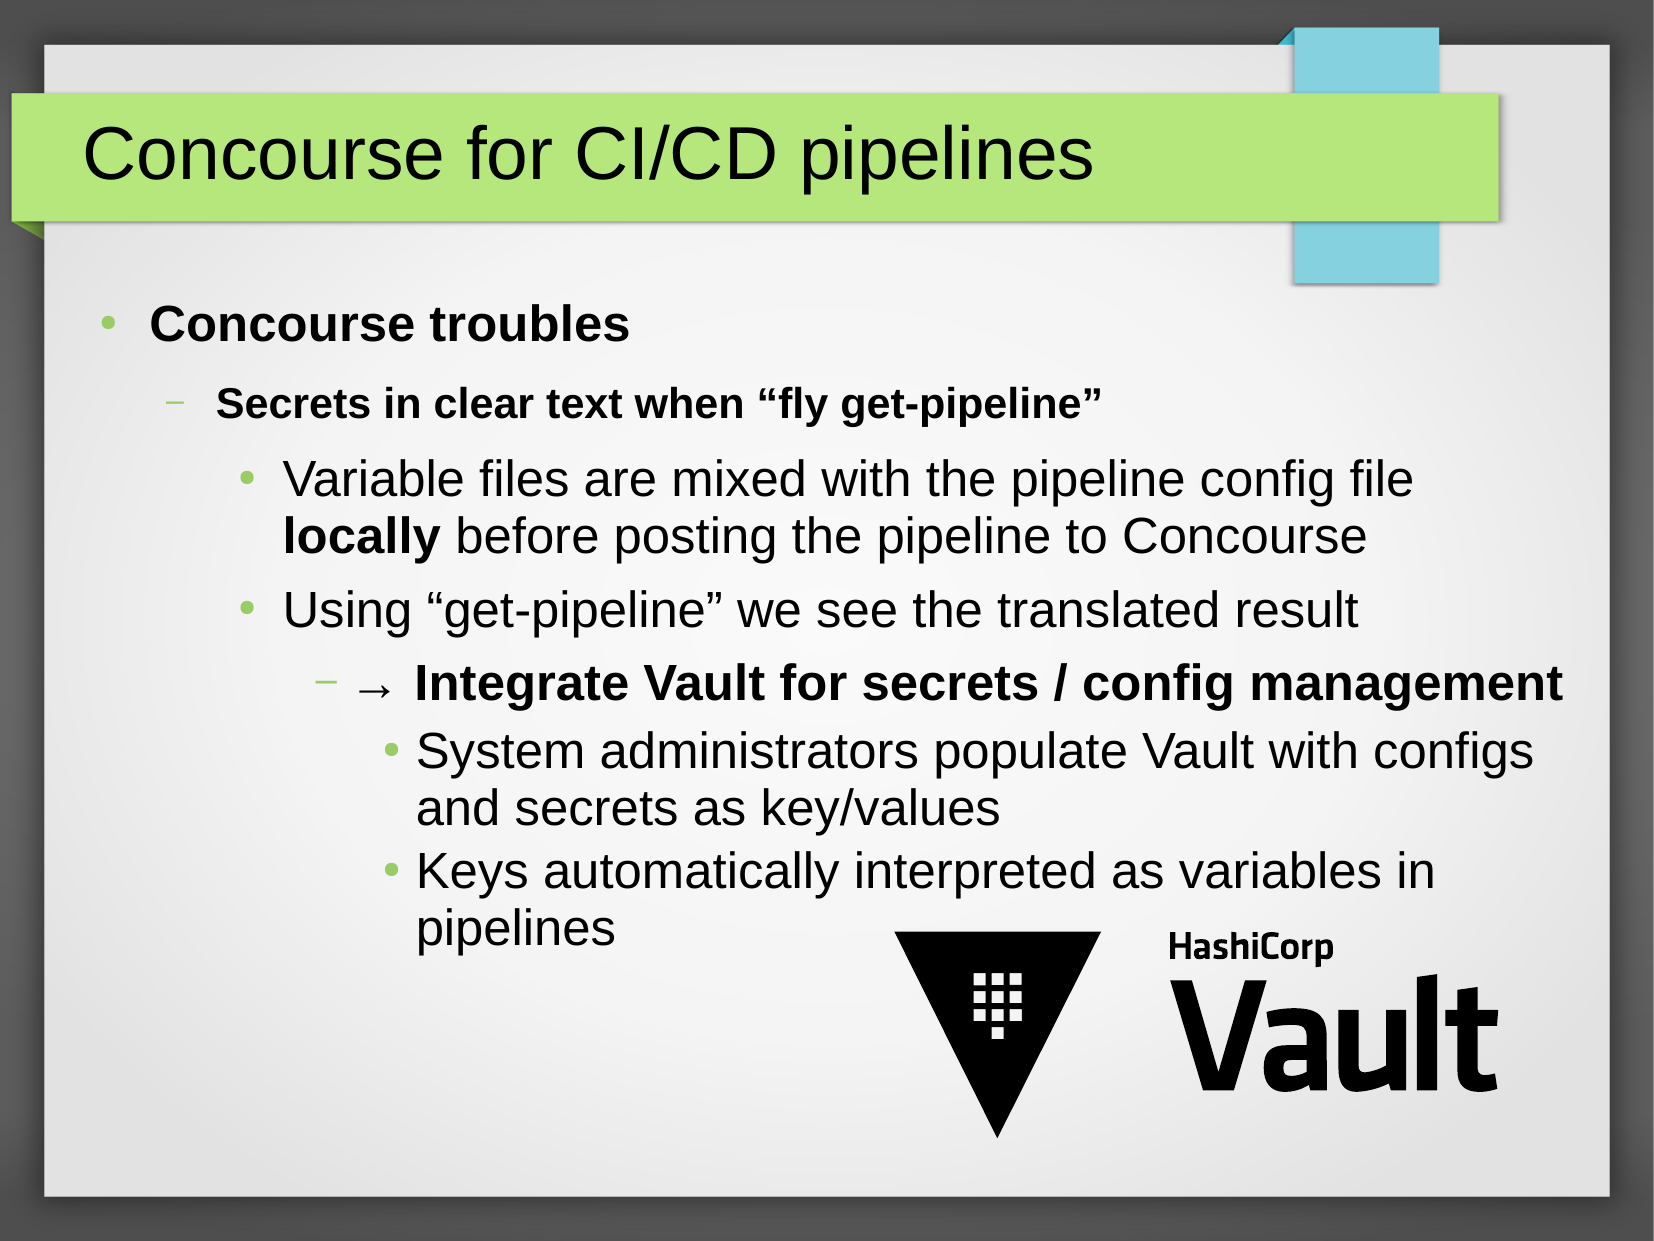

# Concourse for CI/CD pipelines
Concourse troubles
Secrets in clear text when “fly get-pipeline”
Variable files are mixed with the pipeline config file locally before posting the pipeline to Concourse
Using “get-pipeline” we see the translated result
→ Integrate Vault for secrets / config management
System administrators populate Vault with configs and secrets as key/values
Keys automatically interpreted as variables in pipelines